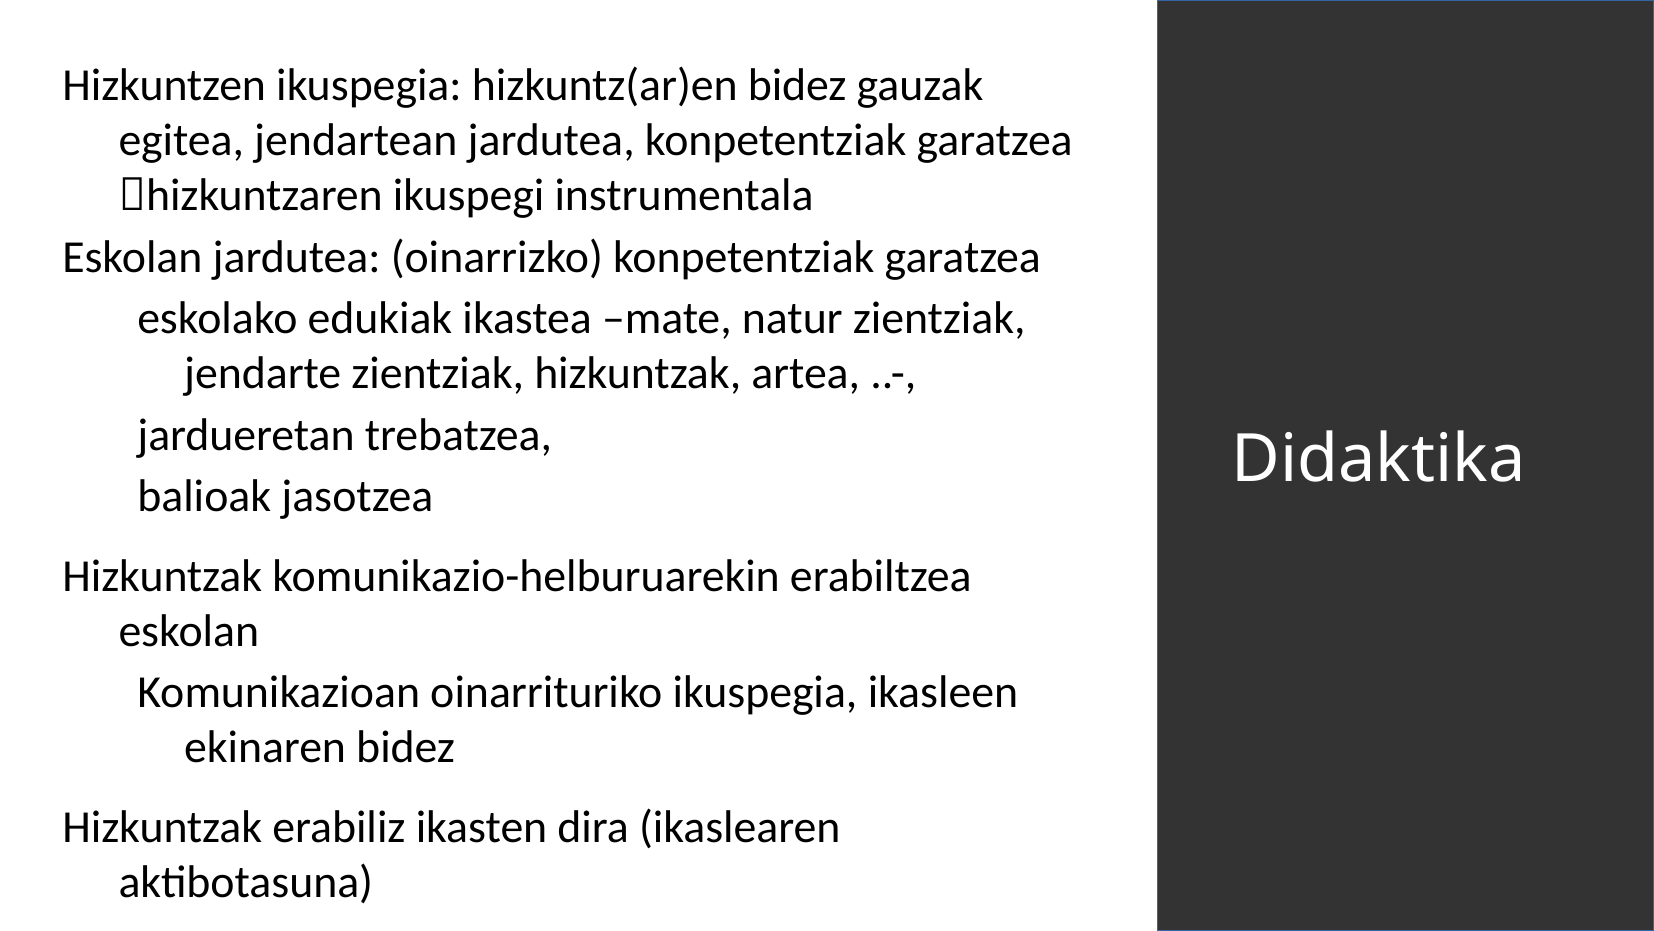

# Hizkuntzen ikuspegia: hizkuntz(ar)en bidez gauzak egitea, jendartean jardutea, konpetentziak garatzea hizkuntzaren ikuspegi instrumentala
Eskolan jardutea: (oinarrizko) konpetentziak garatzea
eskolako edukiak ikastea –mate, natur zientziak, jendarte zientziak, hizkuntzak, artea, ..-,
jardueretan trebatzea,
balioak jasotzea
Hizkuntzak komunikazio-helburuarekin erabiltzea eskolan
Komunikazioan oinarrituriko ikuspegia, ikasleen ekinaren bidez
Hizkuntzak erabiliz ikasten dira (ikaslearen aktibotasuna)
Didaktika